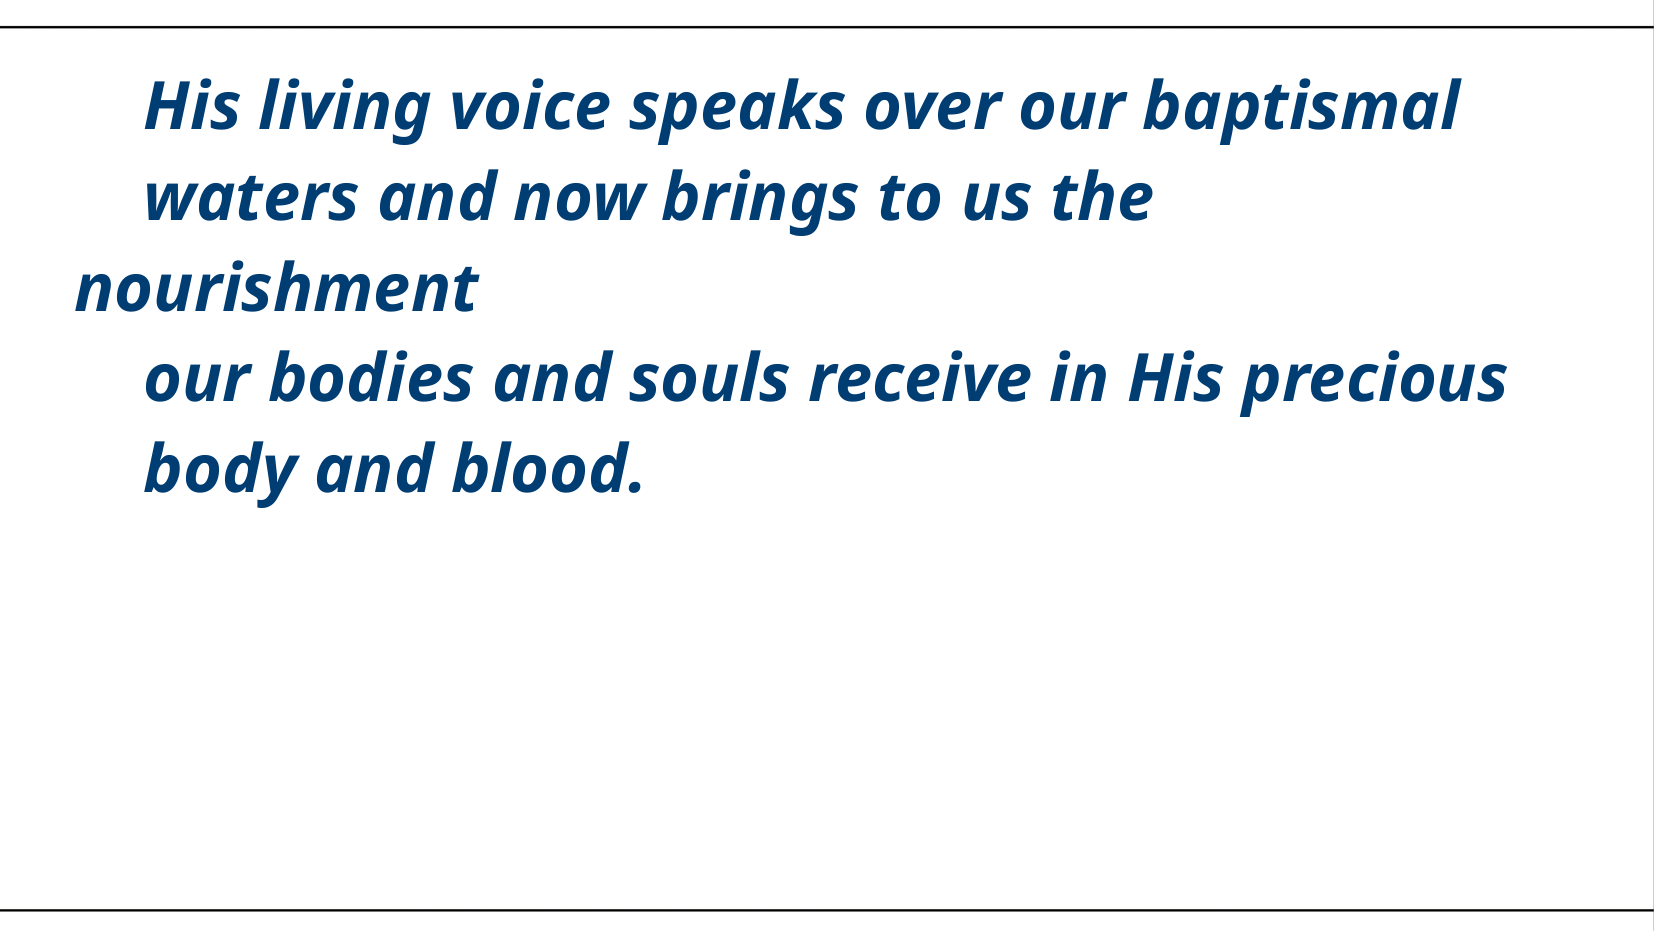

His living voice speaks over our baptismal
 waters and now brings to us the nourishment
 our bodies and souls receive in His precious
 body and blood.